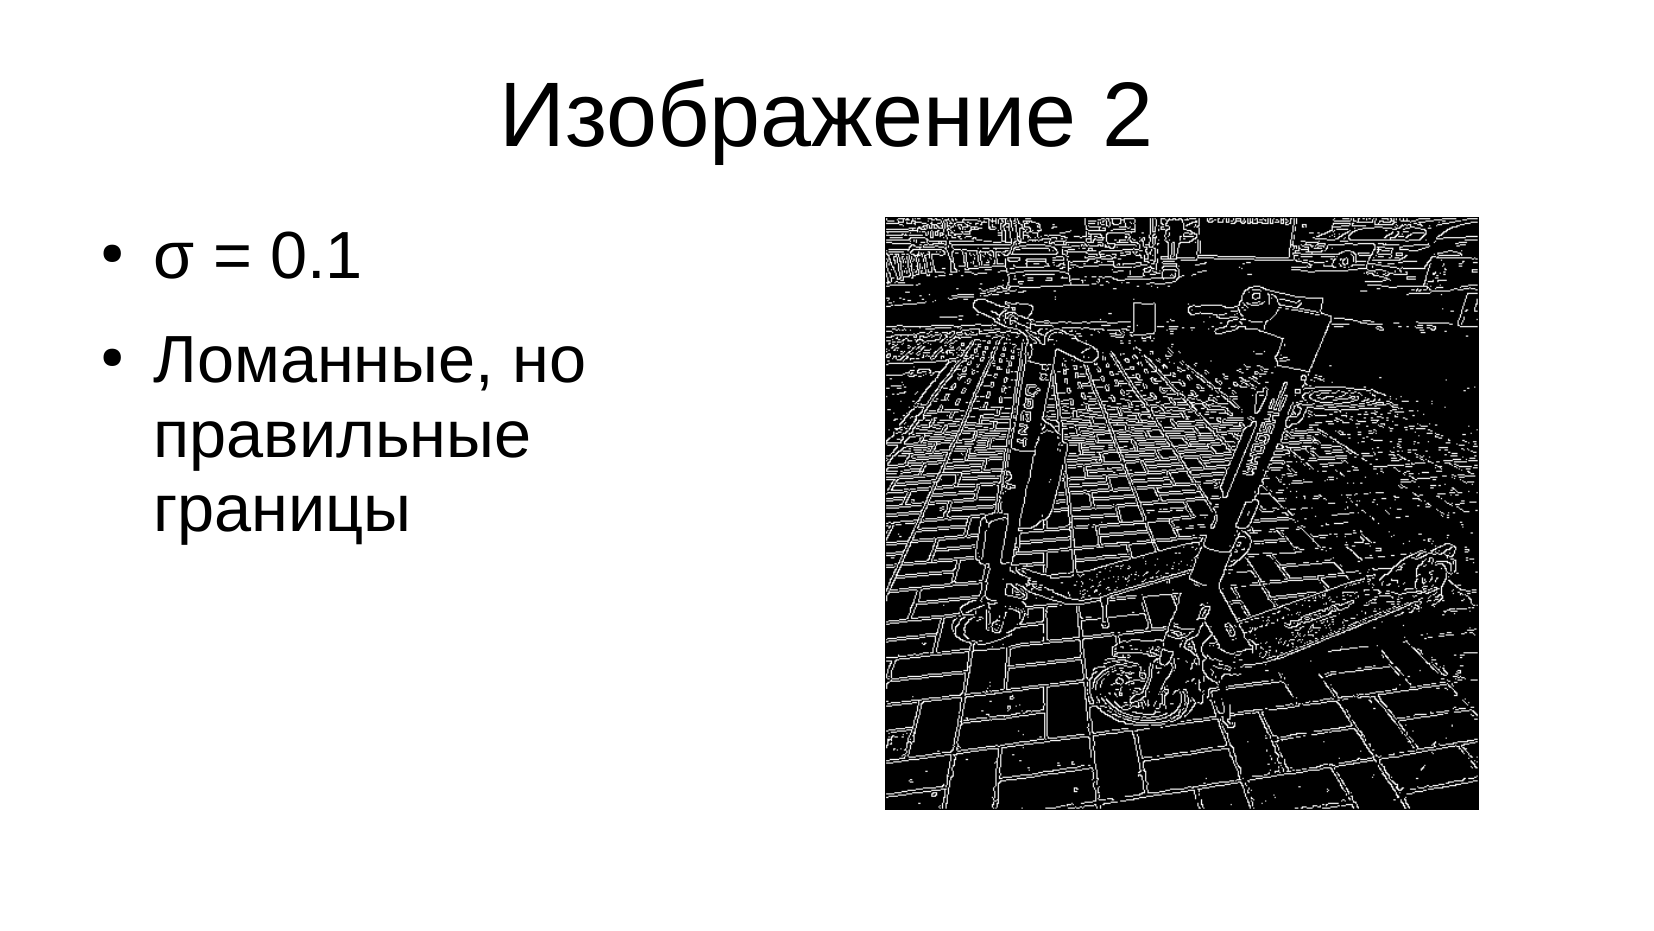

# Изображение 2
σ = 0.1
Ломанные, но правильные границы